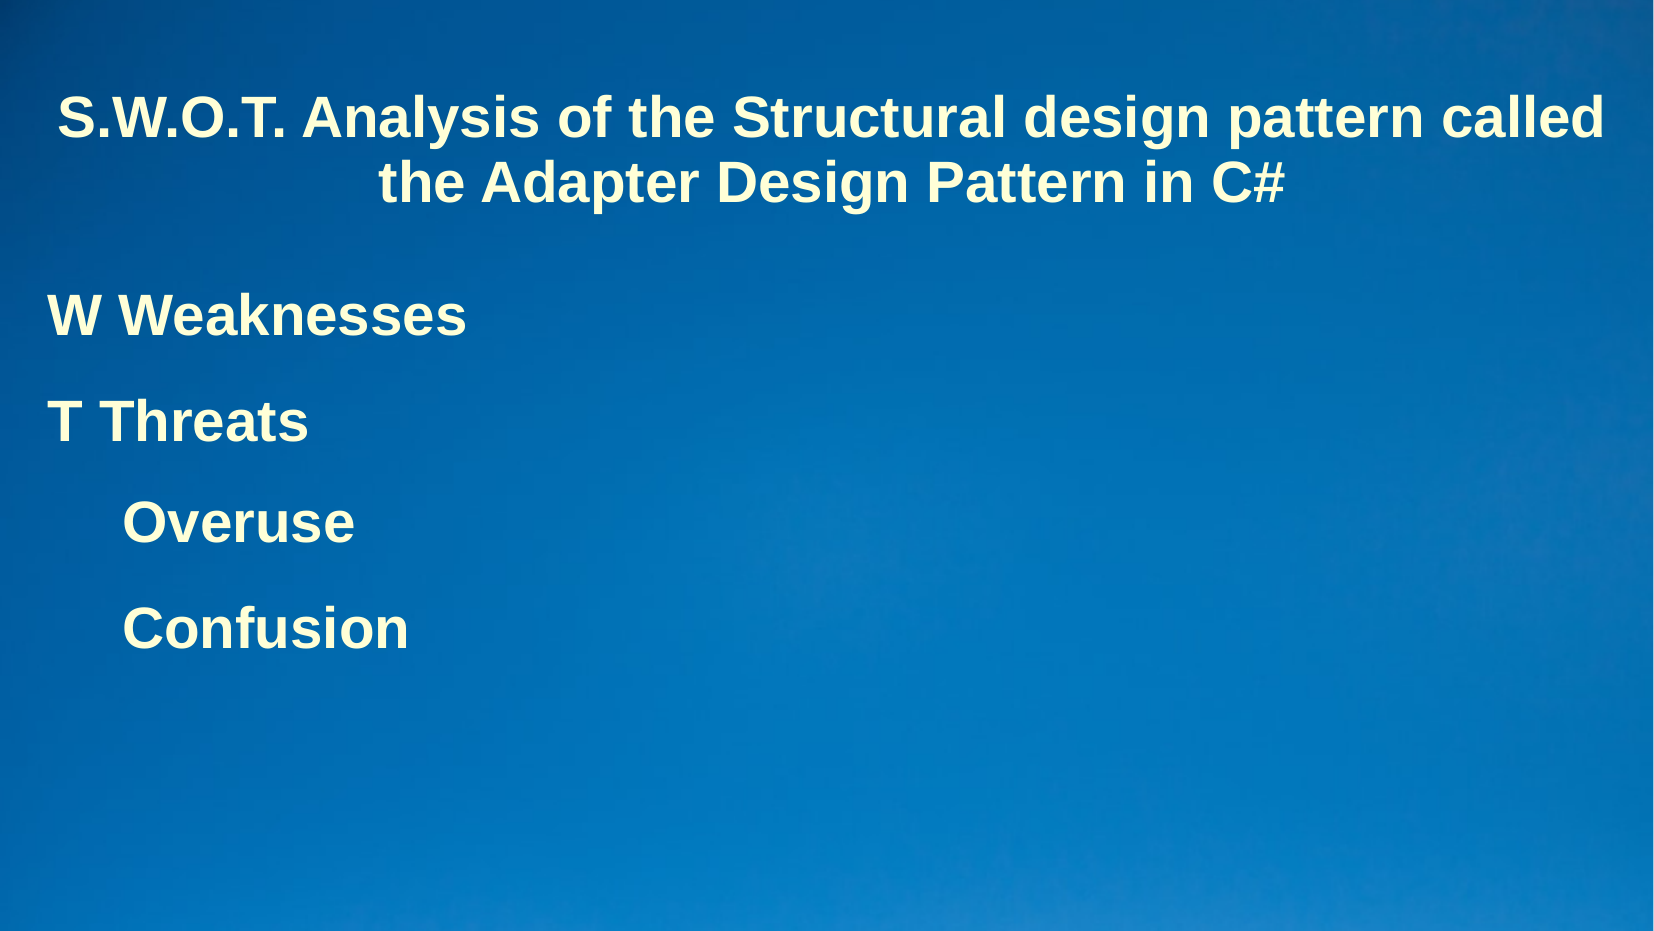

#
S.W.O.T. Analysis of the Structural design pattern called the Adapter Design Pattern in C#
W Weaknesses
T Threats
	Overuse
	Confusion